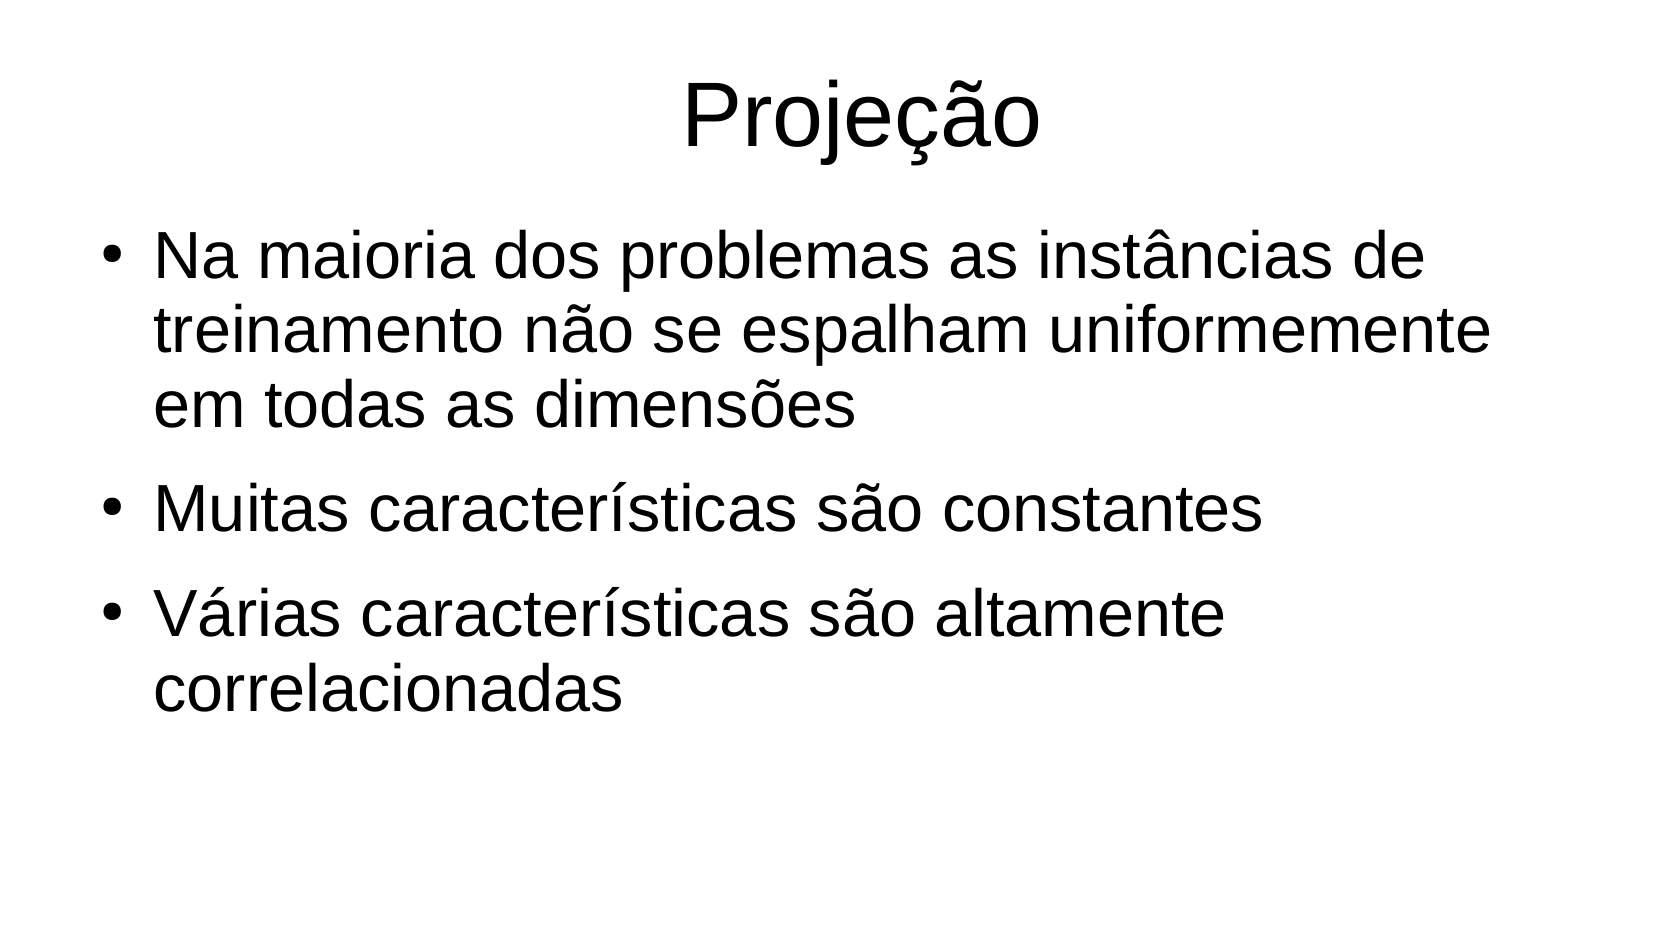

# Projeção
Na maioria dos problemas as instâncias de treinamento não se espalham uniformemente em todas as dimensões
Muitas características são constantes
Várias características são altamente correlacionadas